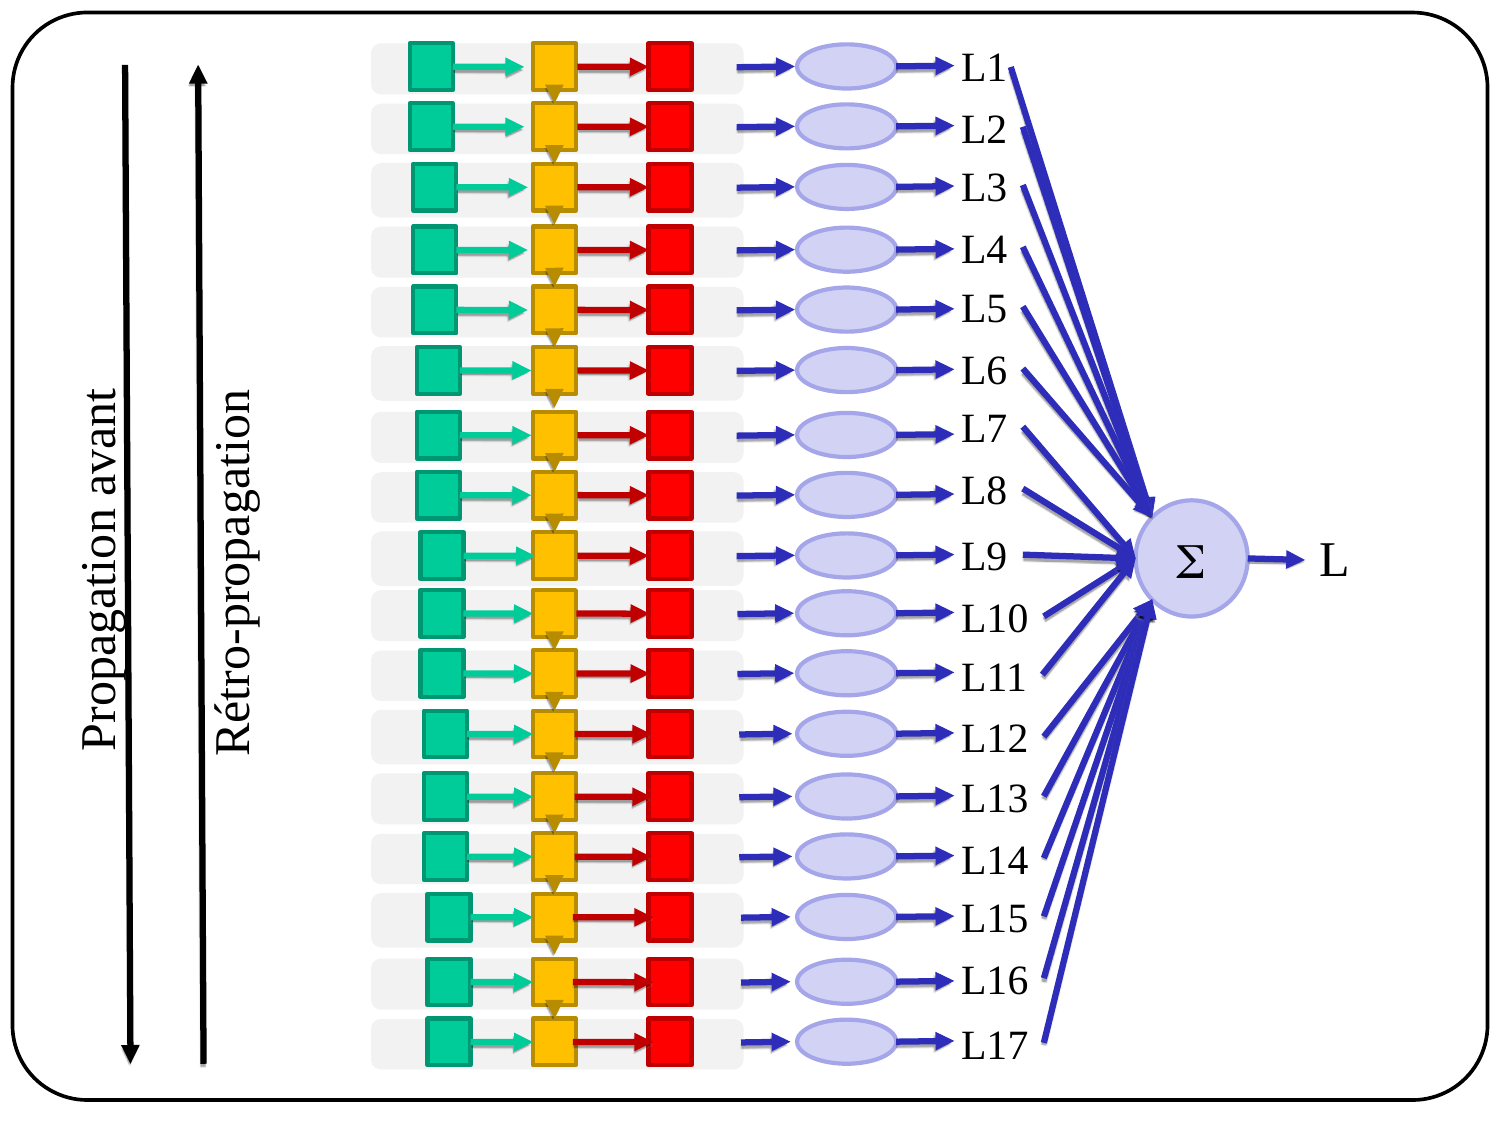

L1
L2
L3
L4
L5
L6
L7
L8
S
L
L9
Propagation avant
Rétro-propagation
L10
L11
L12
L13
L14
L15
L16
L17